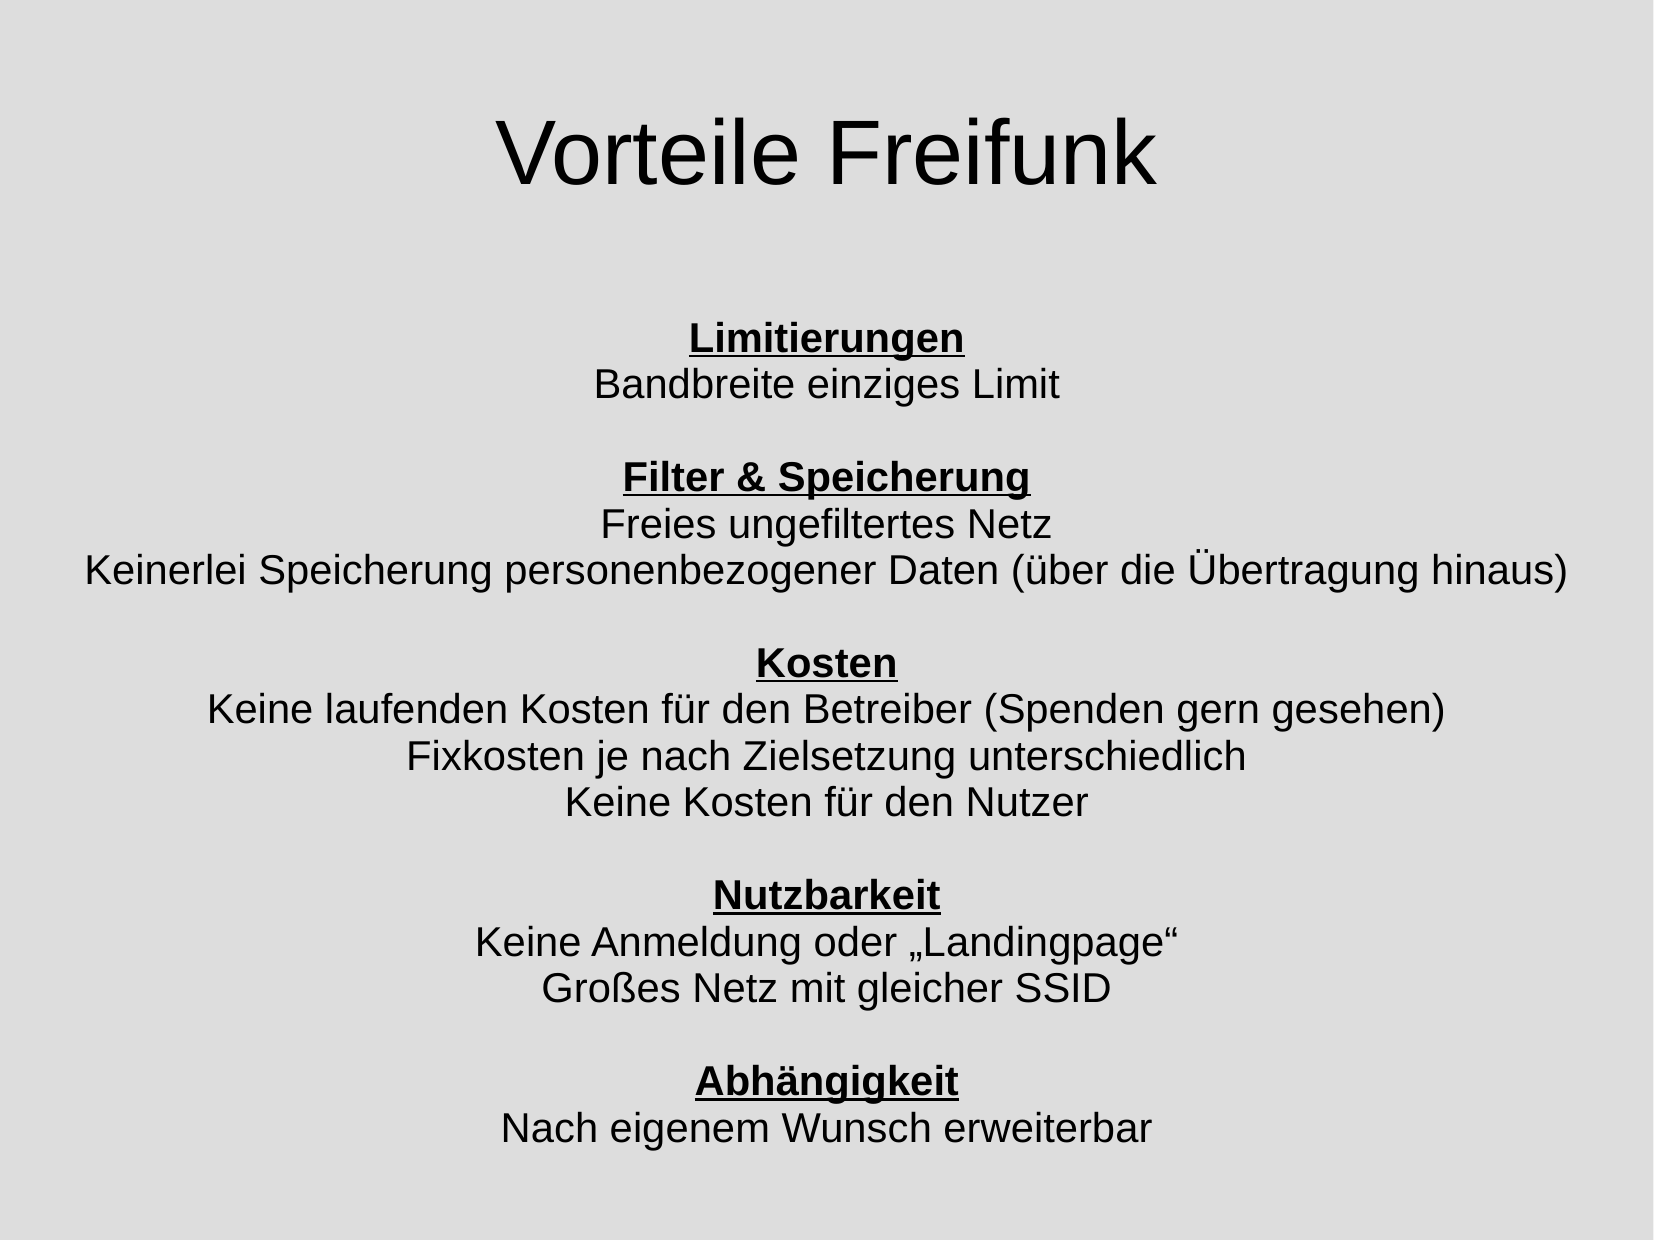

# Vorteile Freifunk
Limitierungen
Bandbreite einziges Limit
Filter & Speicherung
Freies ungefiltertes Netz
Keinerlei Speicherung personenbezogener Daten (über die Übertragung hinaus)
Kosten
Keine laufenden Kosten für den Betreiber (Spenden gern gesehen)
Fixkosten je nach Zielsetzung unterschiedlich
Keine Kosten für den Nutzer
Nutzbarkeit
Keine Anmeldung oder „Landingpage“
Großes Netz mit gleicher SSID
Abhängigkeit
Nach eigenem Wunsch erweiterbar